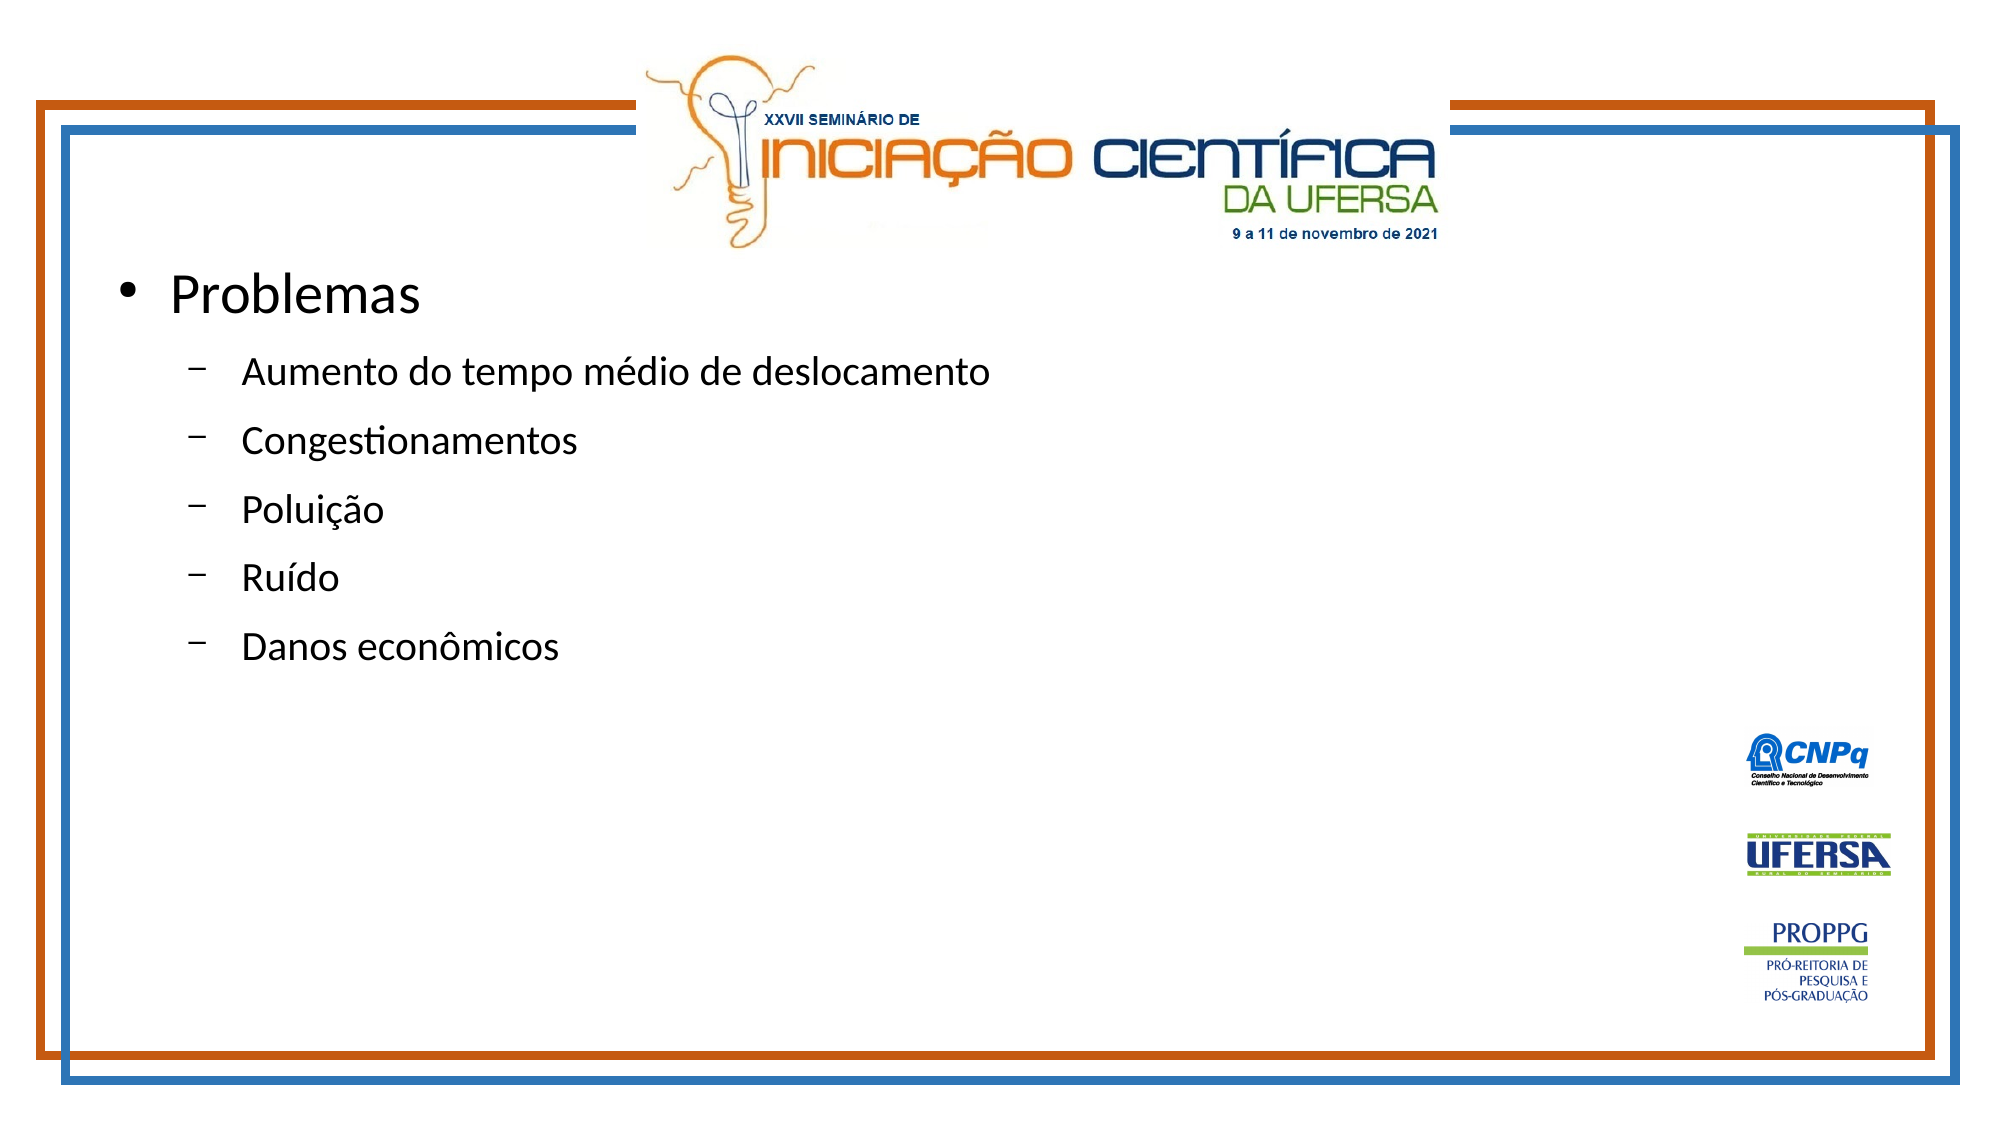

# Problemas
Aumento do tempo médio de deslocamento
Congestionamentos
Poluição
Ruído
Danos econômicos